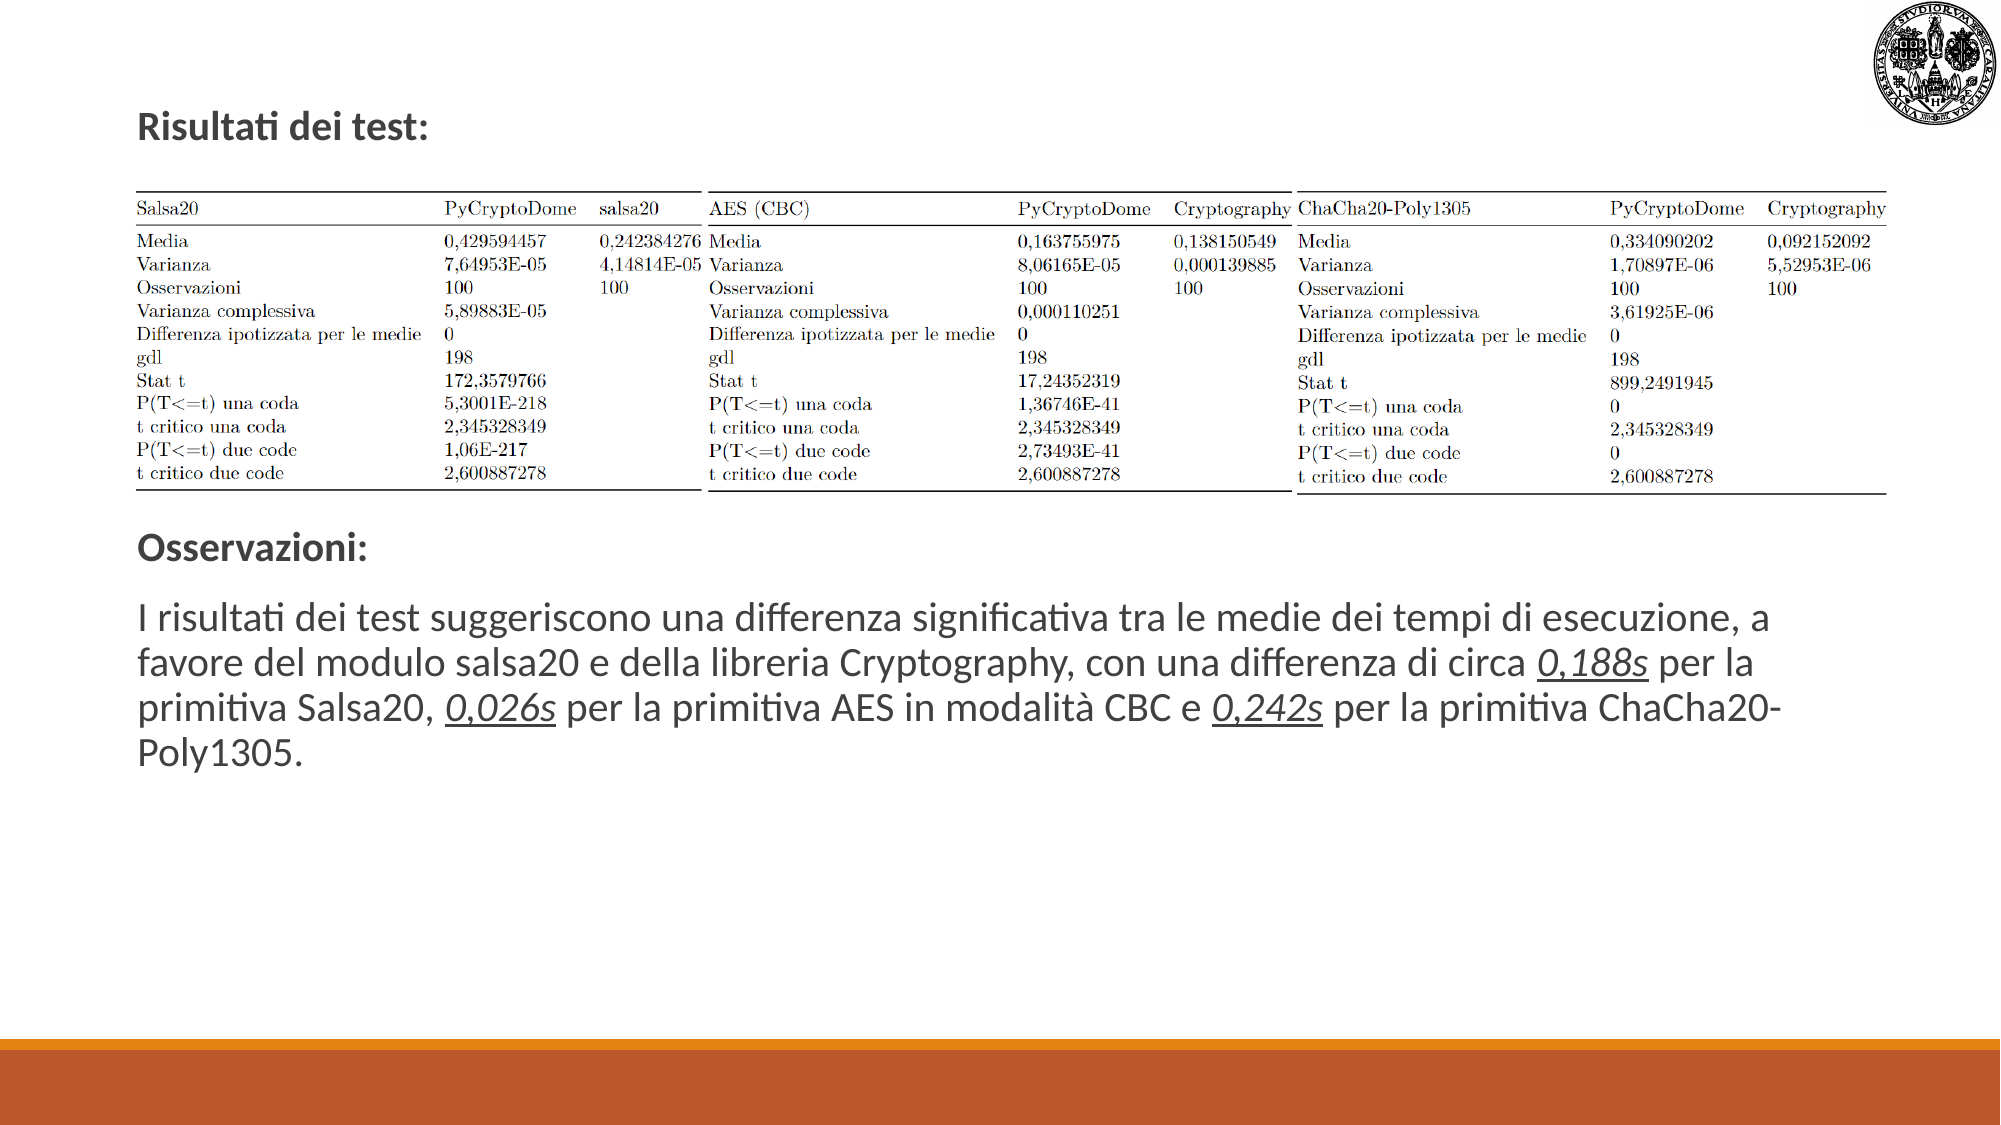

# Risultati dei test:
Osservazioni:
I risultati dei test suggeriscono una differenza significativa tra le medie dei tempi di esecuzione, a favore del modulo salsa20 e della libreria Cryptography, con una differenza di circa 0,188s per la primitiva Salsa20, 0,026s per la primitiva AES in modalità CBC e 0,242s per la primitiva ChaCha20-Poly1305.